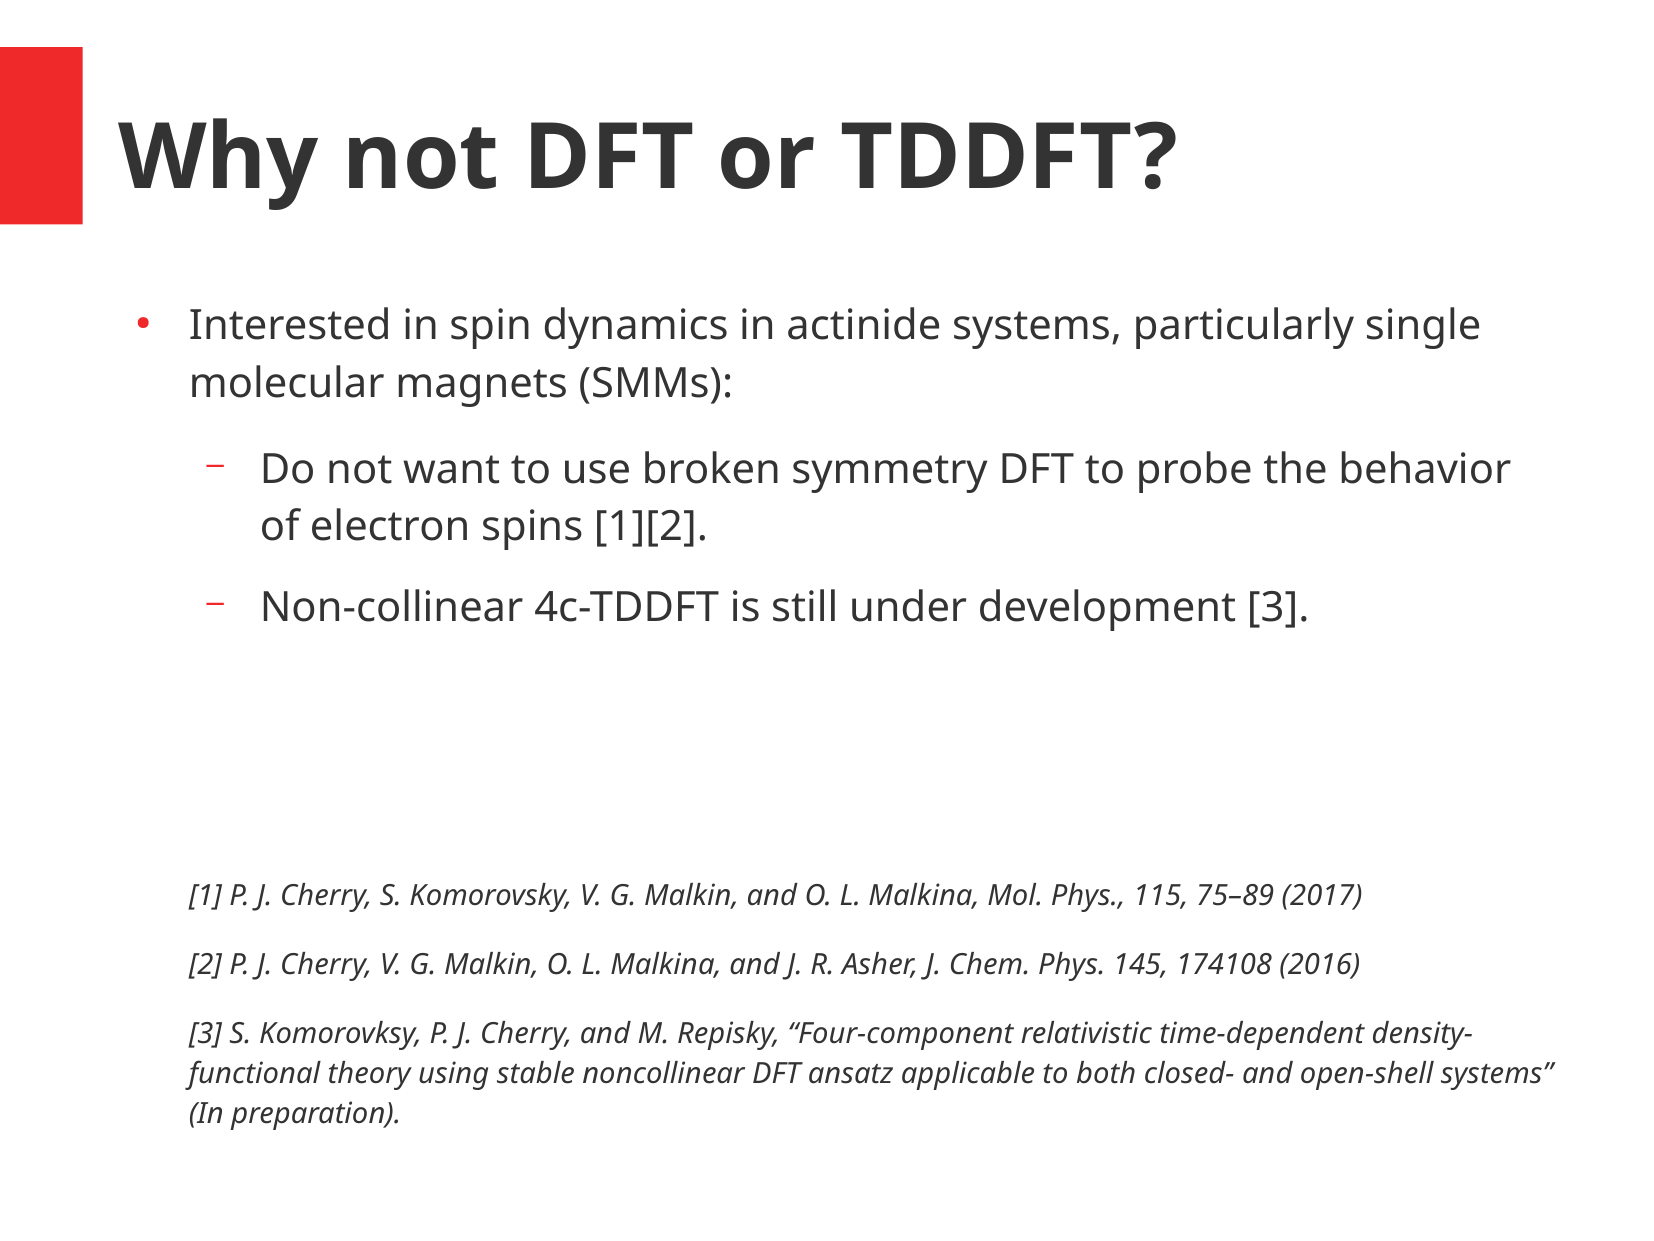

# Why not DFT or TDDFT?
Interested in spin dynamics in actinide systems, particularly single molecular magnets (SMMs):
Do not want to use broken symmetry DFT to probe the behavior of electron spins [1][2].
Non-collinear 4c-TDDFT is still under development [3].
[1] P. J. Cherry, S. Komorovsky, V. G. Malkin, and O. L. Malkina, Mol. Phys., 115, 75–89 (2017)
[2] P. J. Cherry, V. G. Malkin, O. L. Malkina, and J. R. Asher, J. Chem. Phys. 145, 174108 (2016)
[3] S. Komorovksy, P. J. Cherry, and M. Repisky, “Four-component relativistic time-dependent density-functional theory using stable noncollinear DFT ansatz applicable to both closed- and open-shell systems” (In preparation).